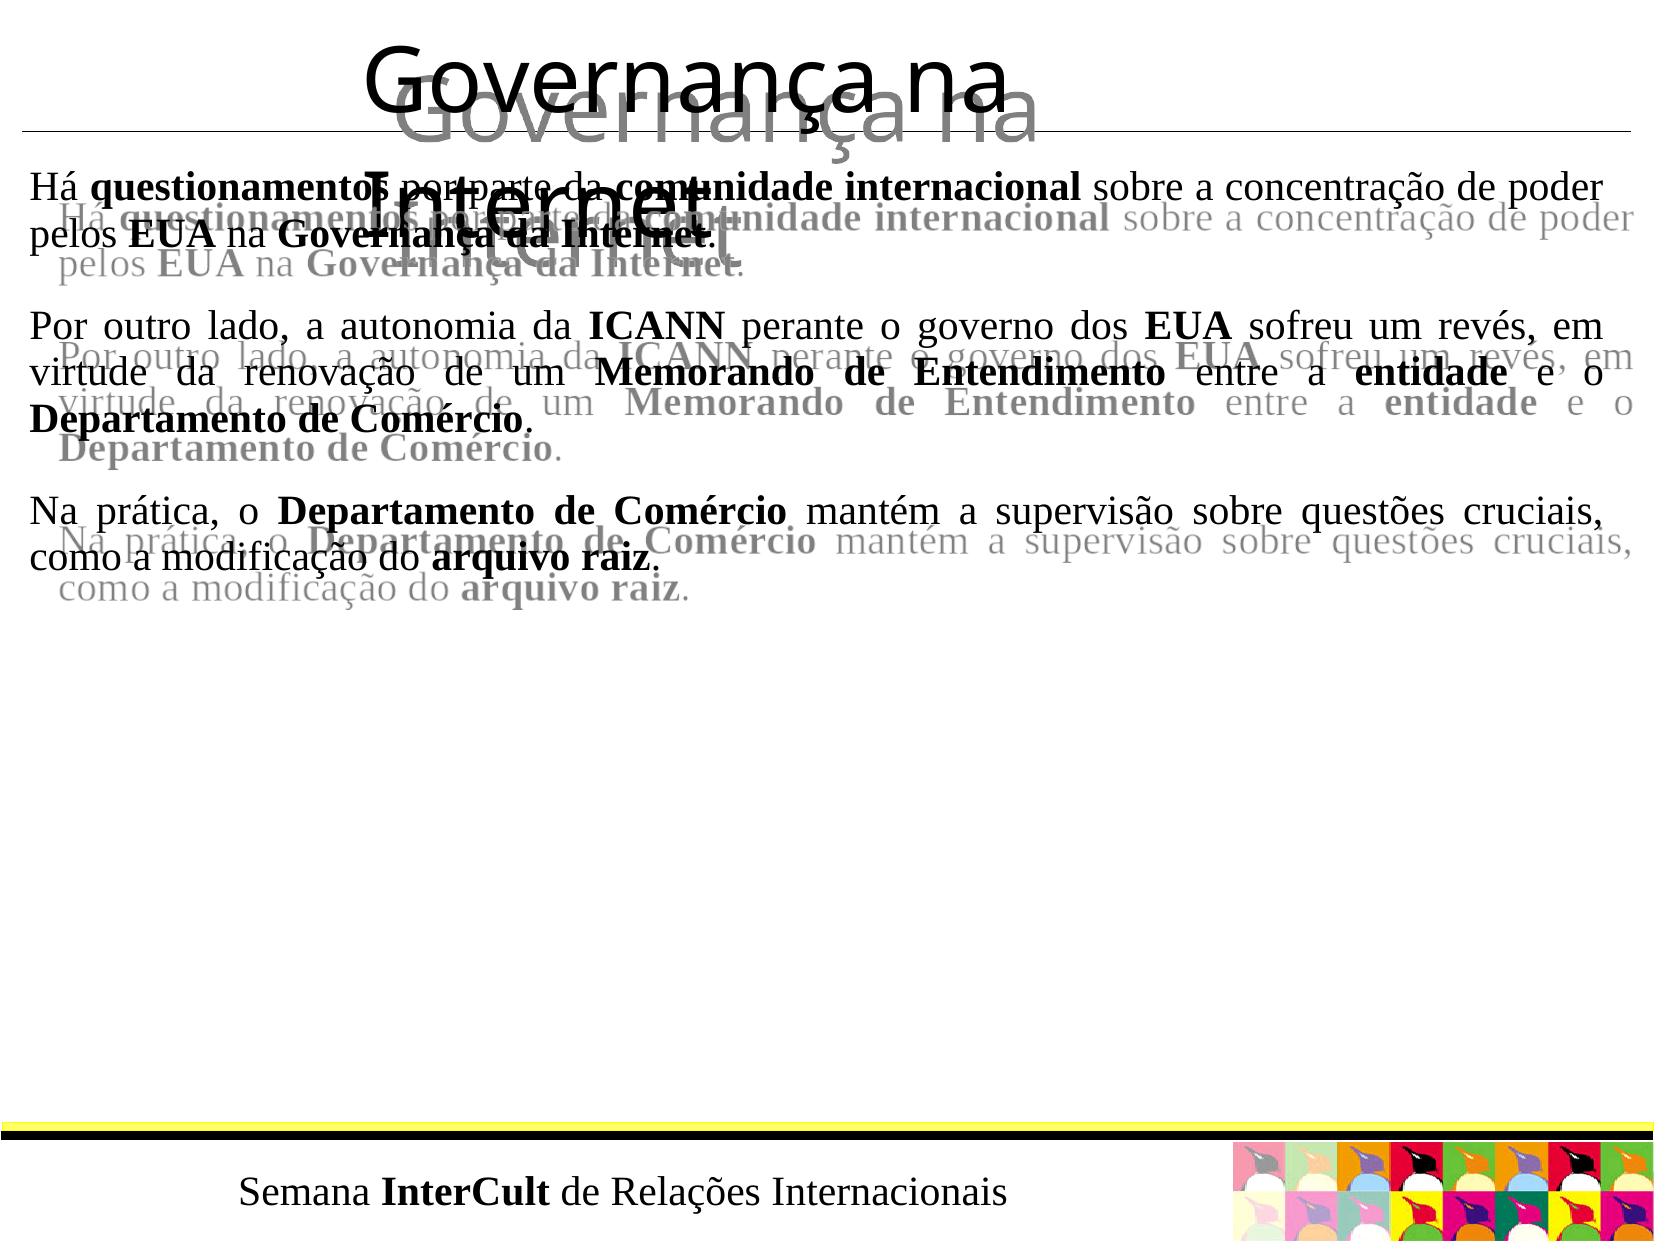

Governança na Internet
Há questionamentos por parte da comunidade internacional sobre a concentração de poder pelos EUA na Governança da Internet.
Por outro lado, a autonomia da ICANN perante o governo dos EUA sofreu um revés, em virtude da renovação de um Memorando de Entendimento entre a entidade e o Departamento de Comércio.
Na prática, o Departamento de Comércio mantém a supervisão sobre questões cruciais, como a modificação do arquivo raiz.
Semana InterCult de Relações Internacionais